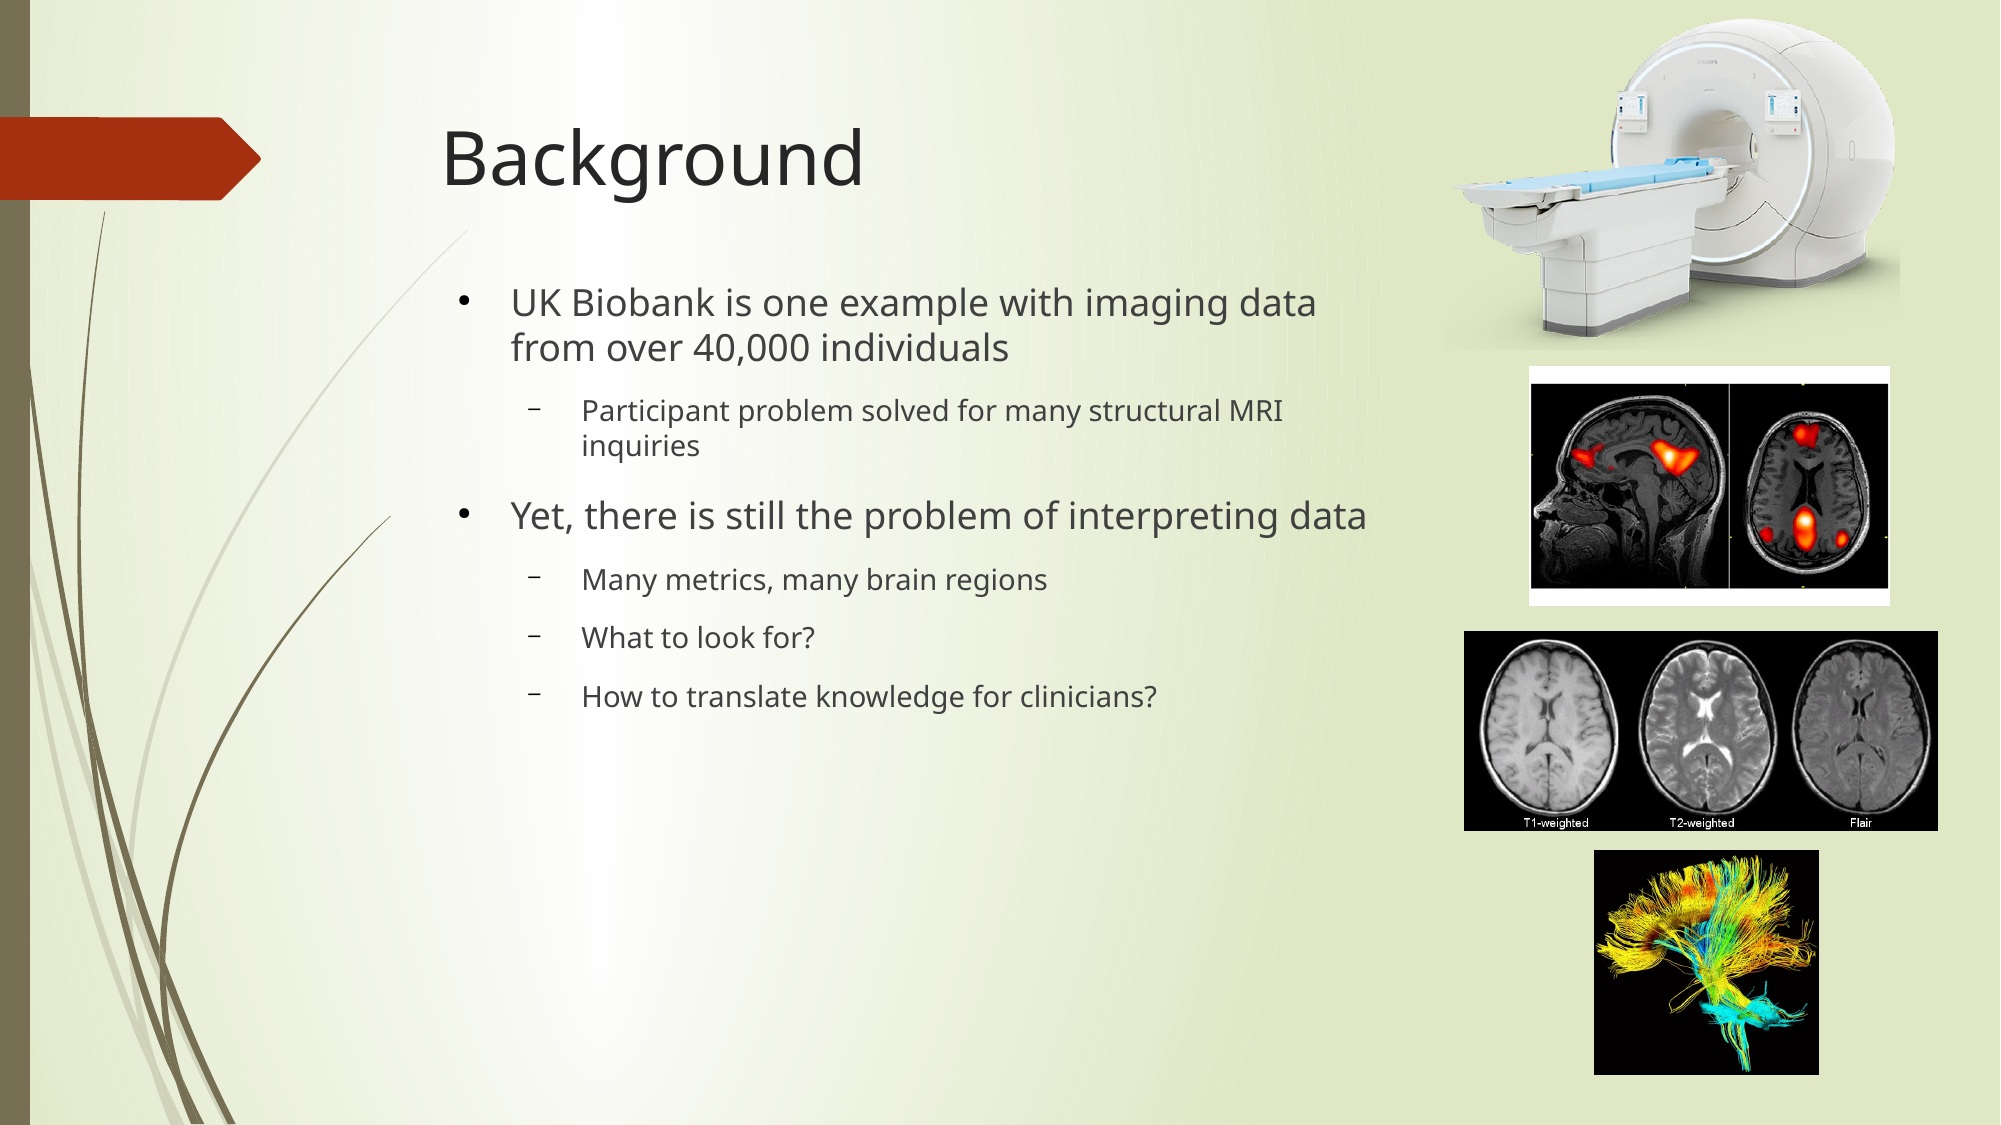

# Background
UK Biobank is one example with imaging data from over 40,000 individuals
Participant problem solved for many structural MRI inquiries
Yet, there is still the problem of interpreting data
Many metrics, many brain regions
What to look for?
How to translate knowledge for clinicians?